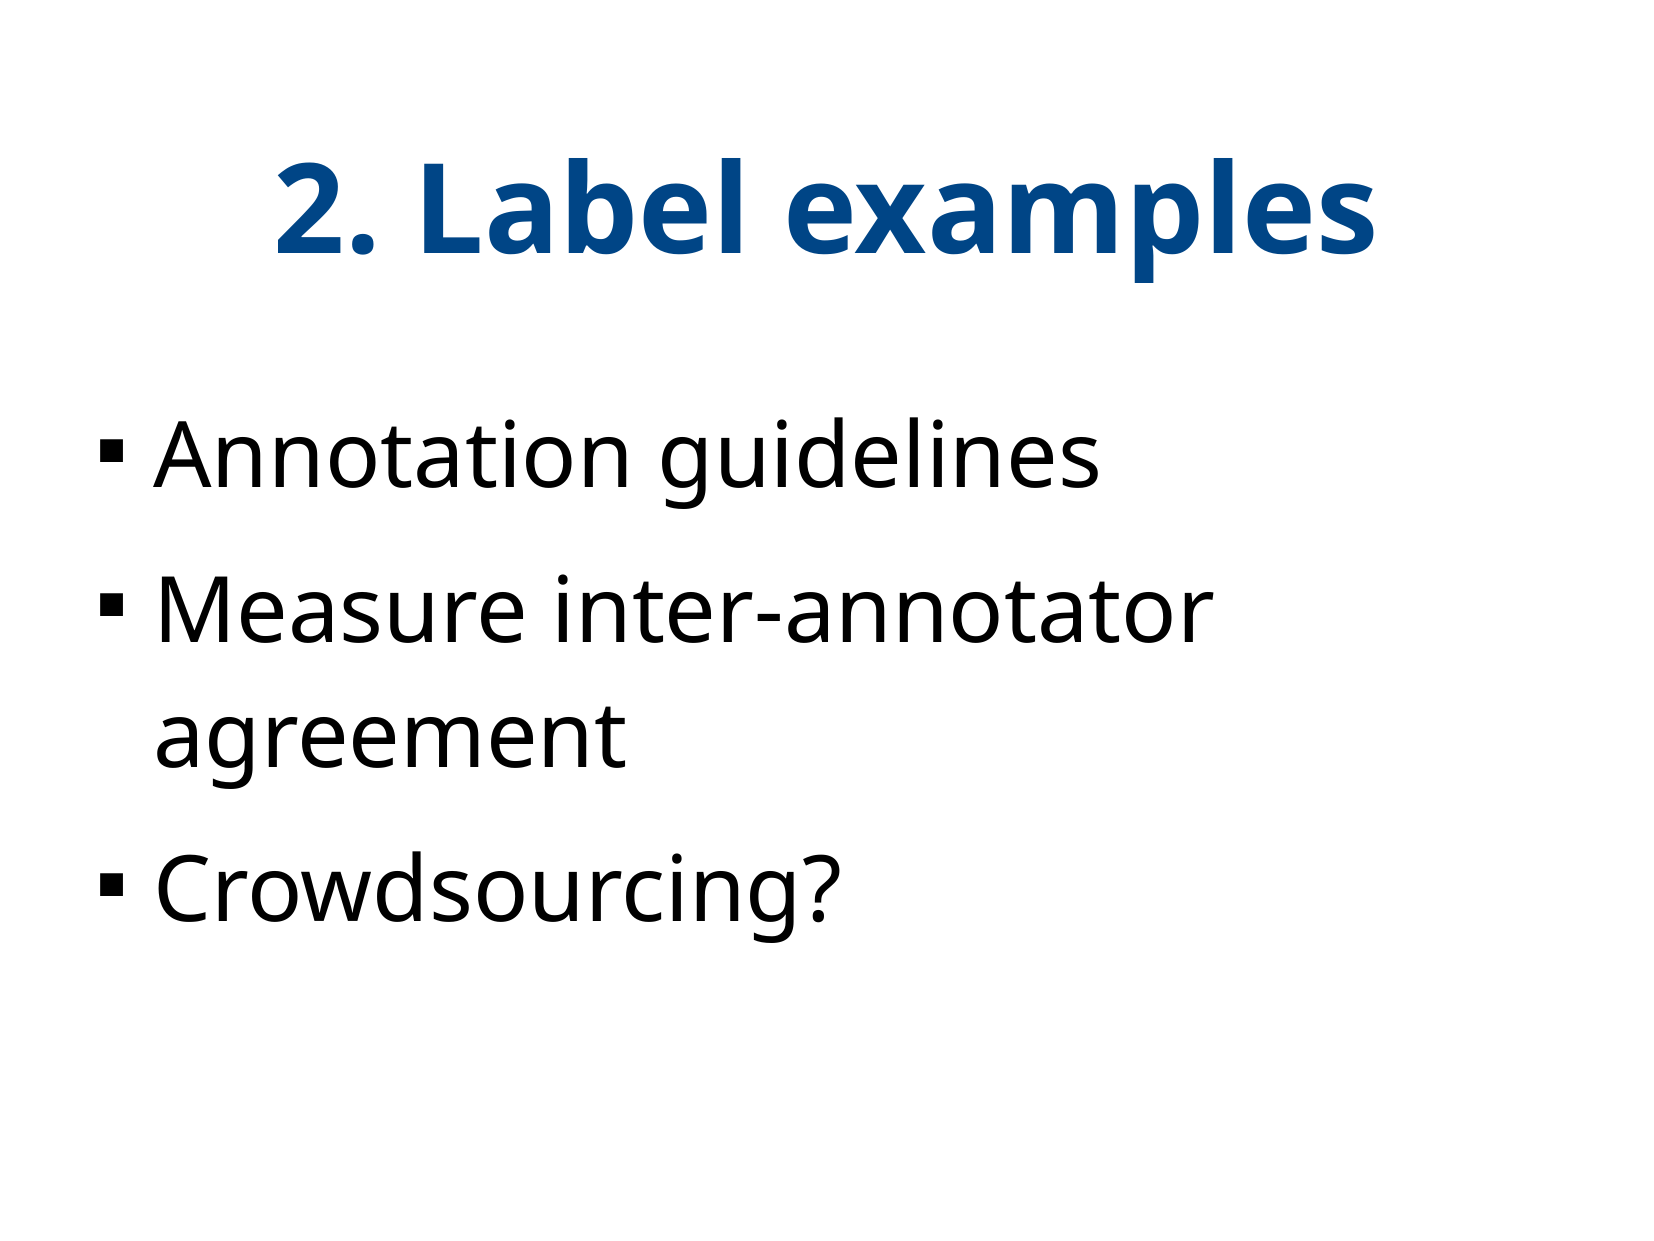

# 2. Label examples
Annotation guidelines
Measure inter-annotator agreement
Crowdsourcing?